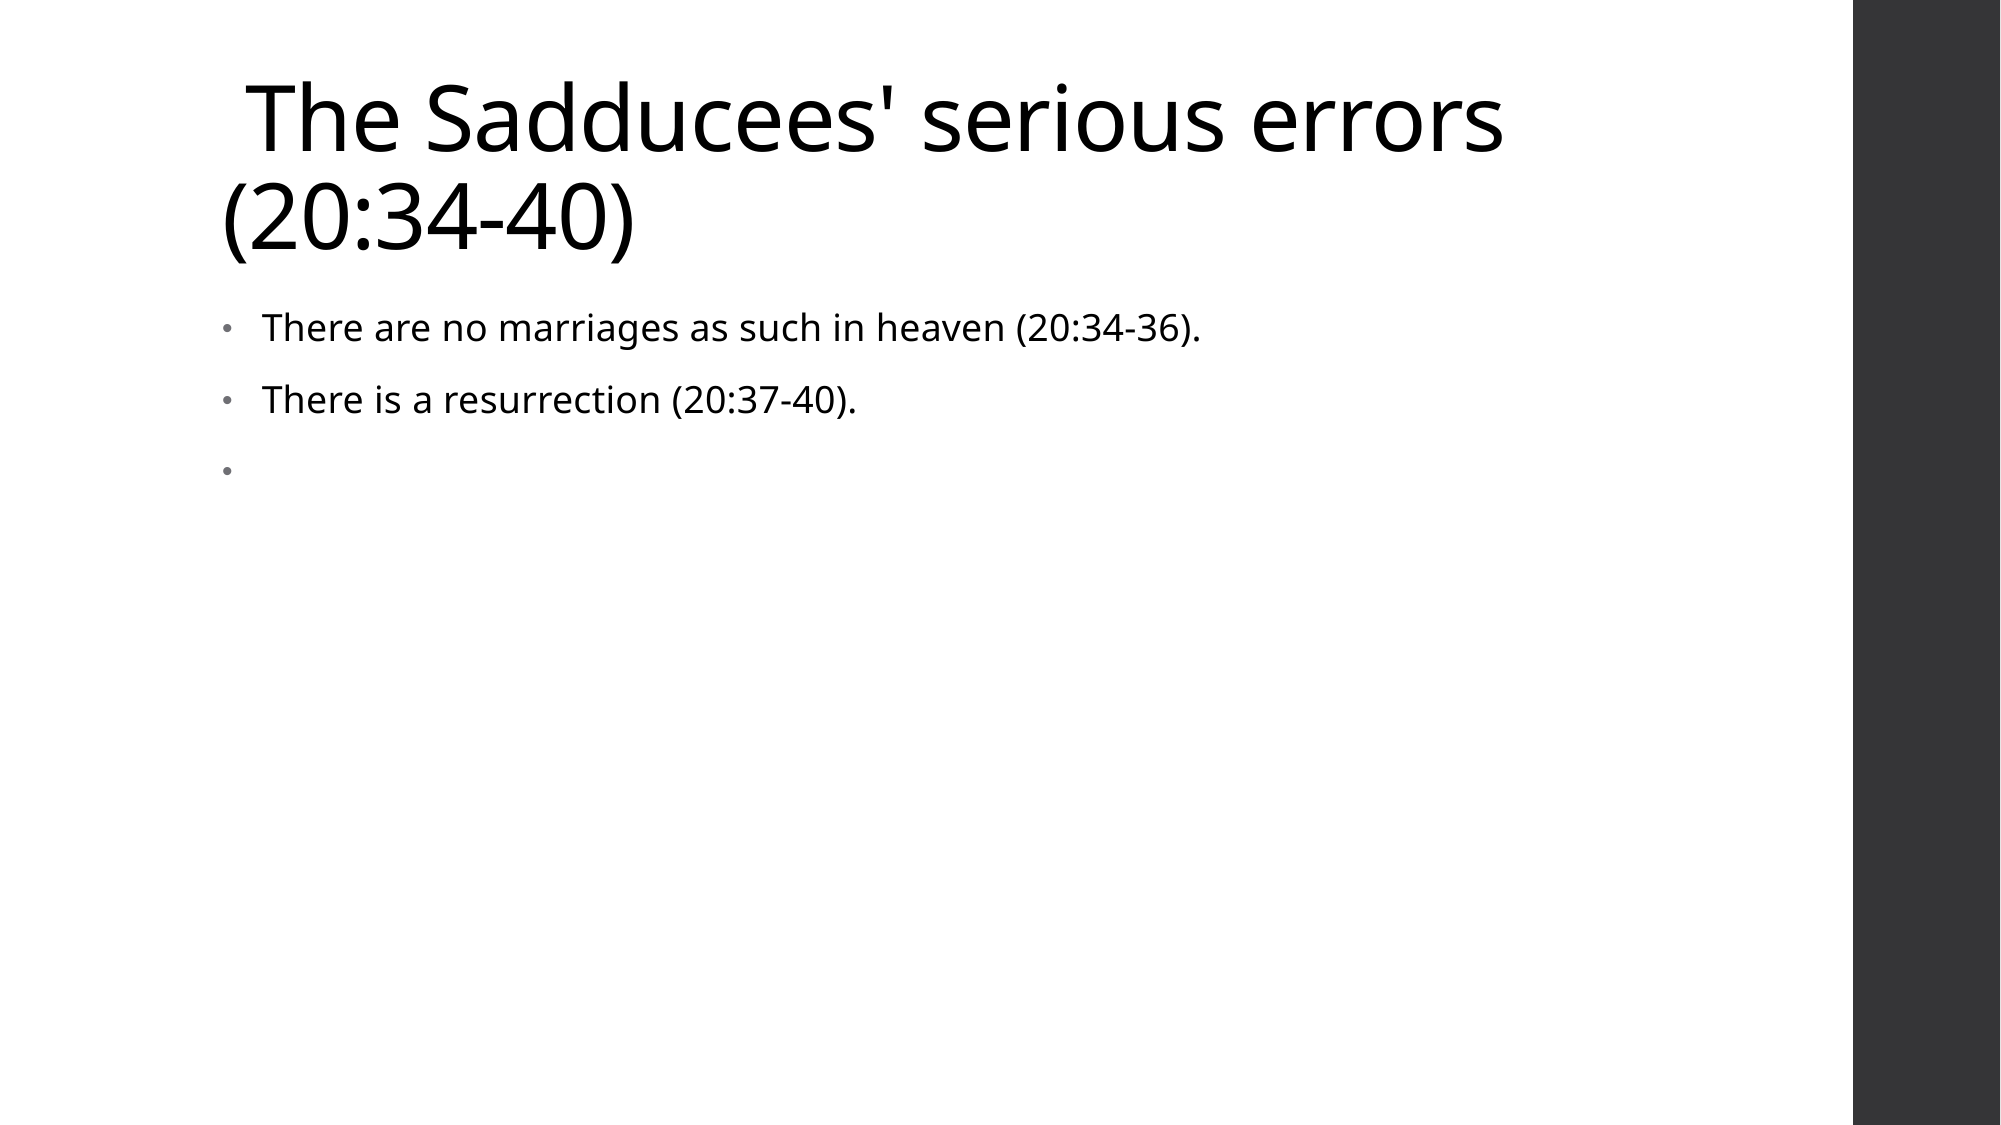

# The Sadducees' serious errors (20:34-40)
 There are no marriages as such in heaven (20:34-36).
 There is a resurrection (20:37-40).